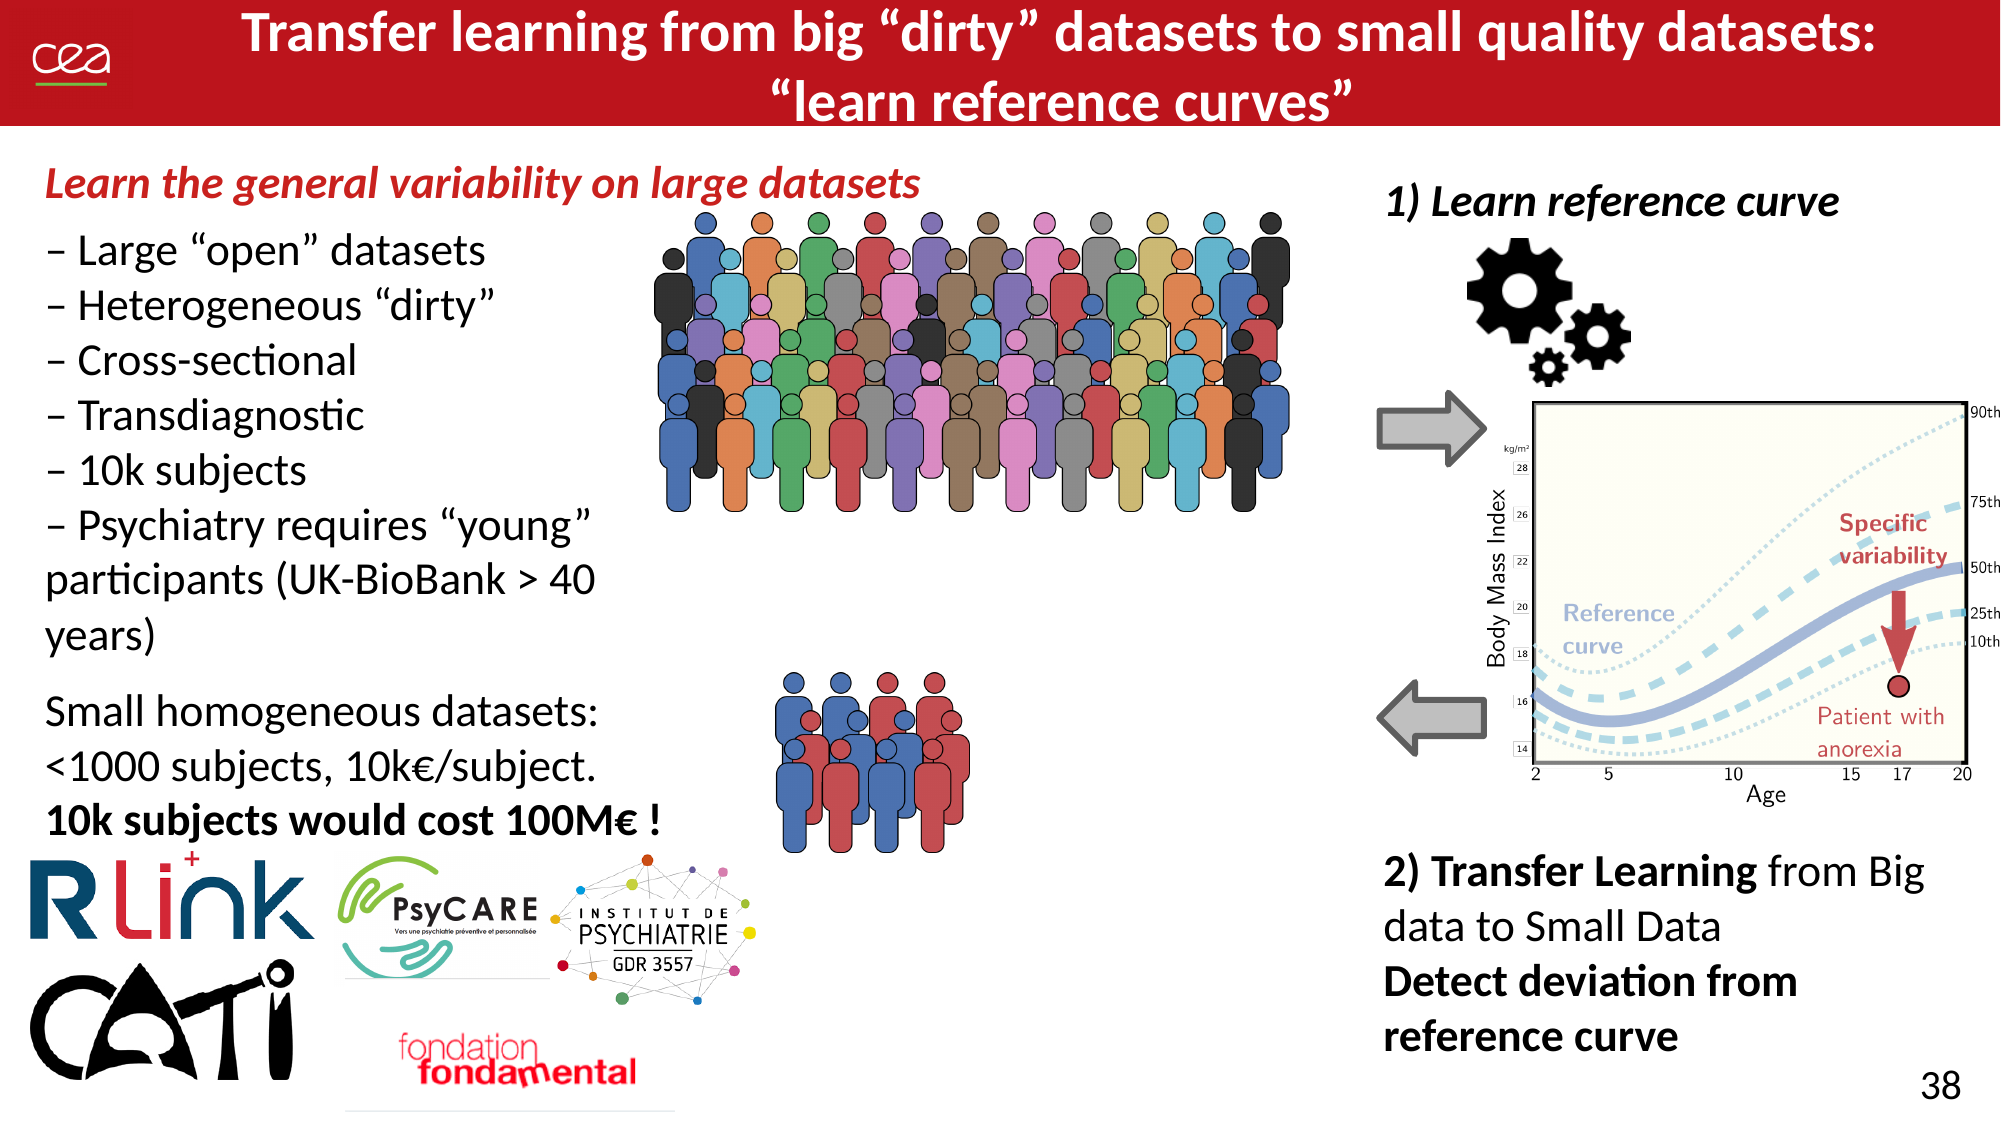

Transfer learning from big “dirty” datasets to small quality datasets:
 “learn reference curves”
Learn the general variability on large datasets
1) Learn reference curve
– Large “open” datasets
– Heterogeneous “dirty”
– Cross-sectional
– Transdiagnostic
– 10k subjects
– Psychiatry requires “young” participants (UK-BioBank > 40 years)
Small homogeneous datasets:
<1000 subjects, 10k€/subject.
10k subjects would cost 100M€ !
2) Transfer Learning from Big data to Small Data
Detect deviation from reference curve